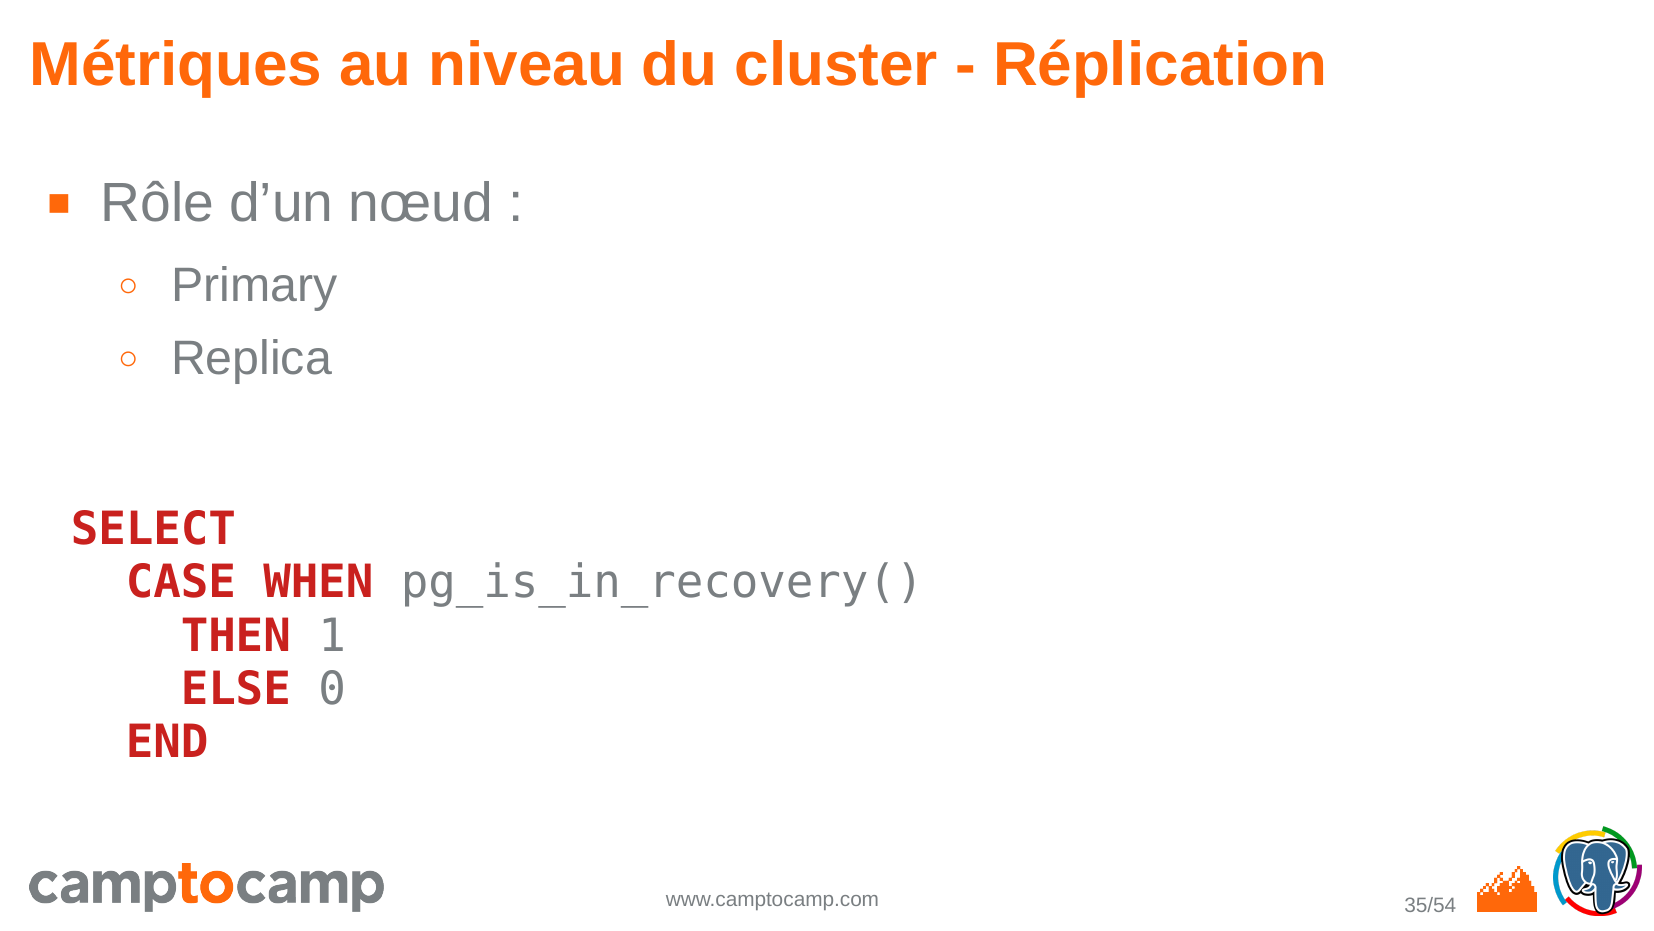

# Métriques au niveau du cluster - Réplication
Rôle d’un nœud :
Primary
Replica
SELECT
 CASE WHEN pg_is_in_recovery()
 THEN 1
 ELSE 0
 END